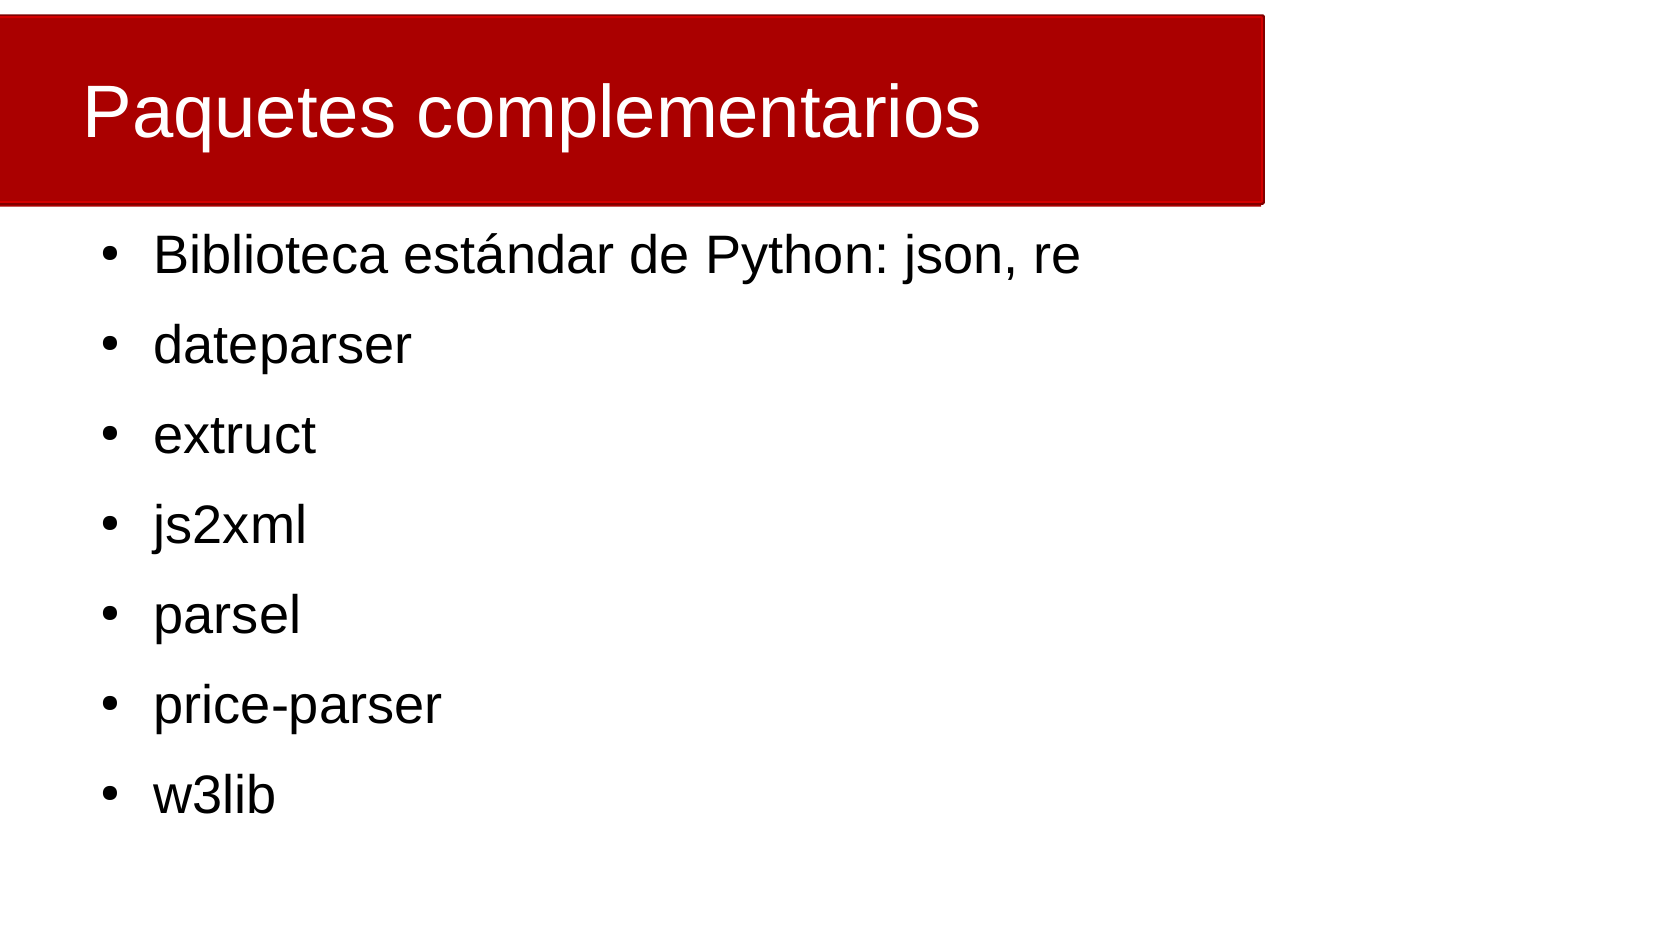

# Paquetes complementarios
Biblioteca estándar de Python: json, re
dateparser
extruct
js2xml
parsel
price-parser
w3lib